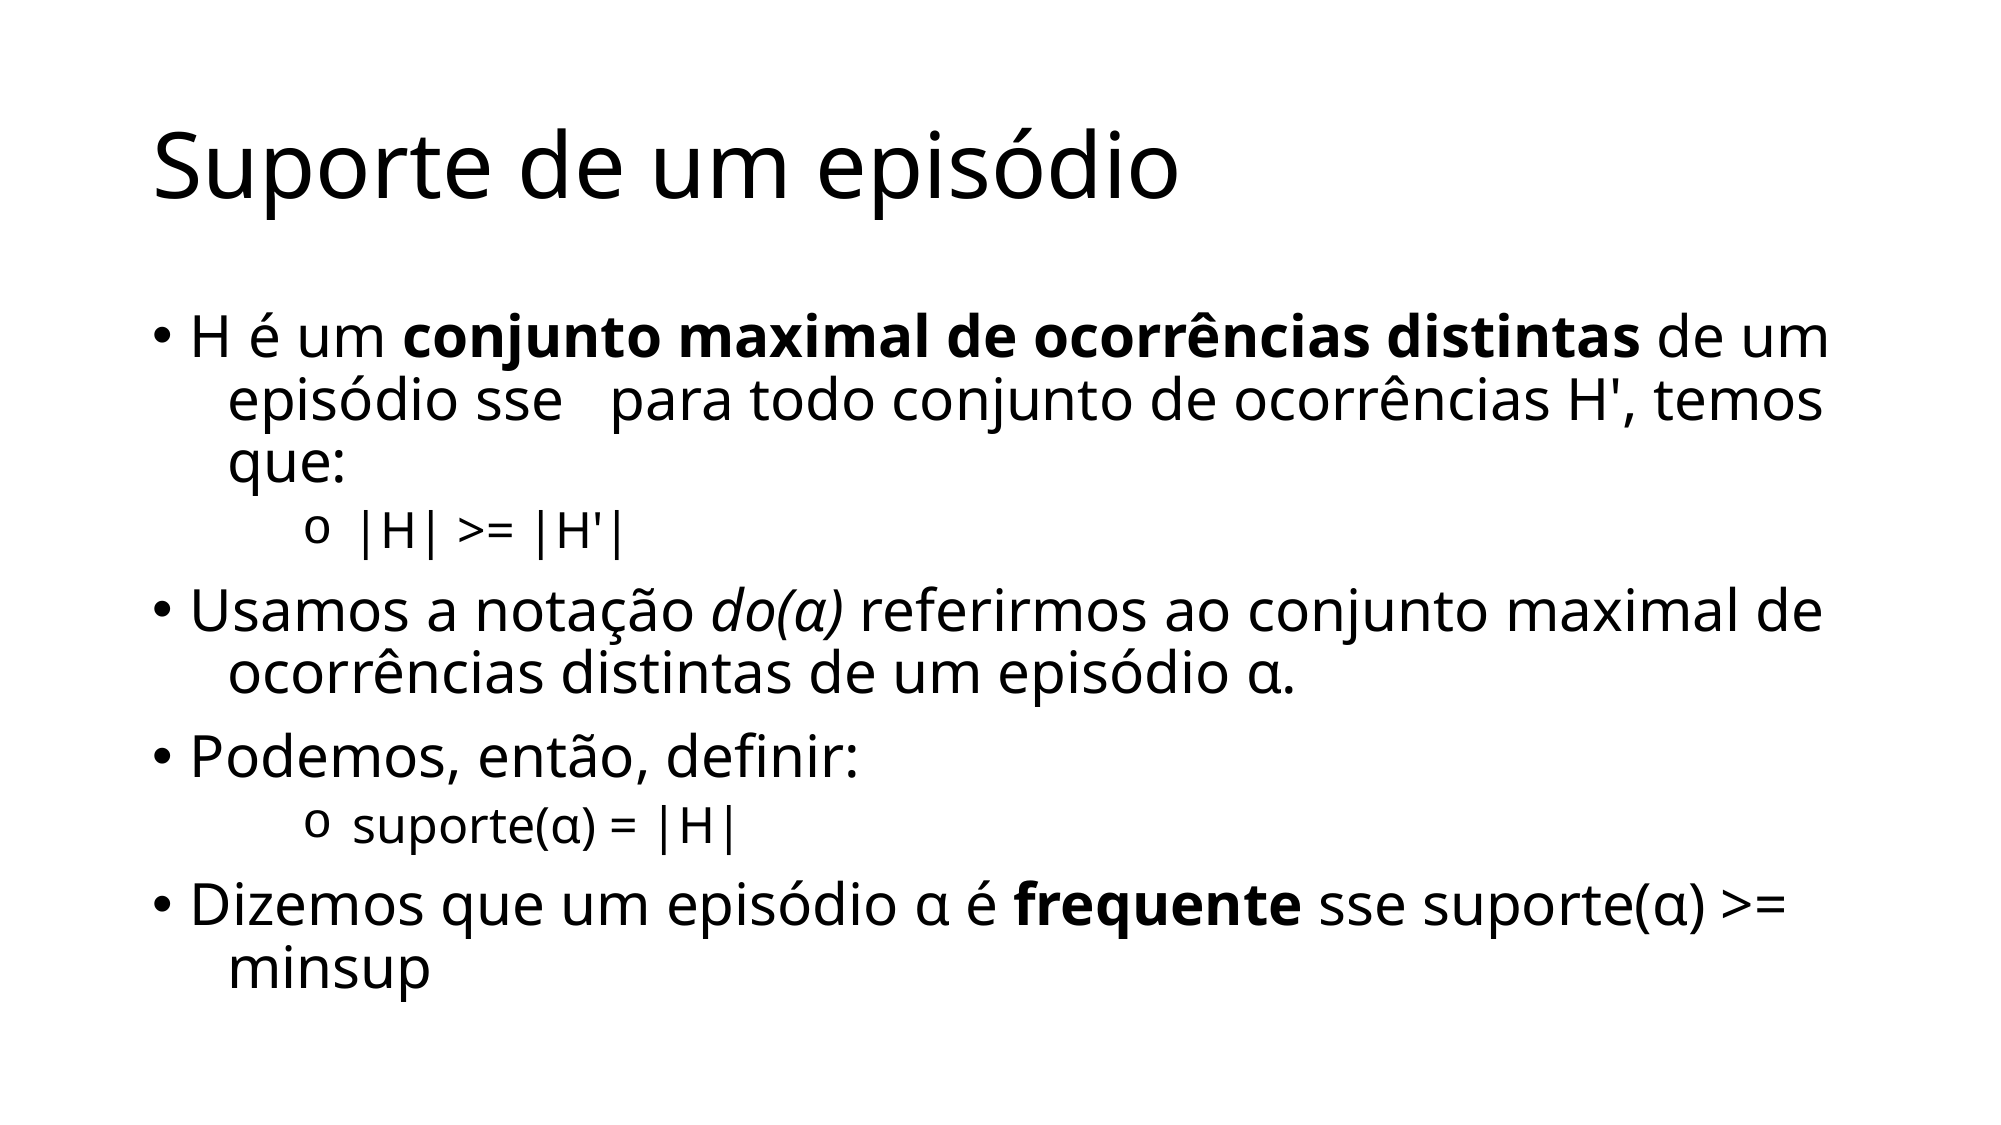

# Suporte de um episódio
H é um conjunto maximal de ocorrências distintas de um episódio sse   para todo conjunto de ocorrências H', temos que:
 |H| >= |H'|
Usamos a notação do(α) referirmos ao conjunto maximal de ocorrências distintas de um episódio α.
Podemos, então, definir:
 suporte(α) = |H|
Dizemos que um episódio α é frequente sse suporte(α) >= minsup